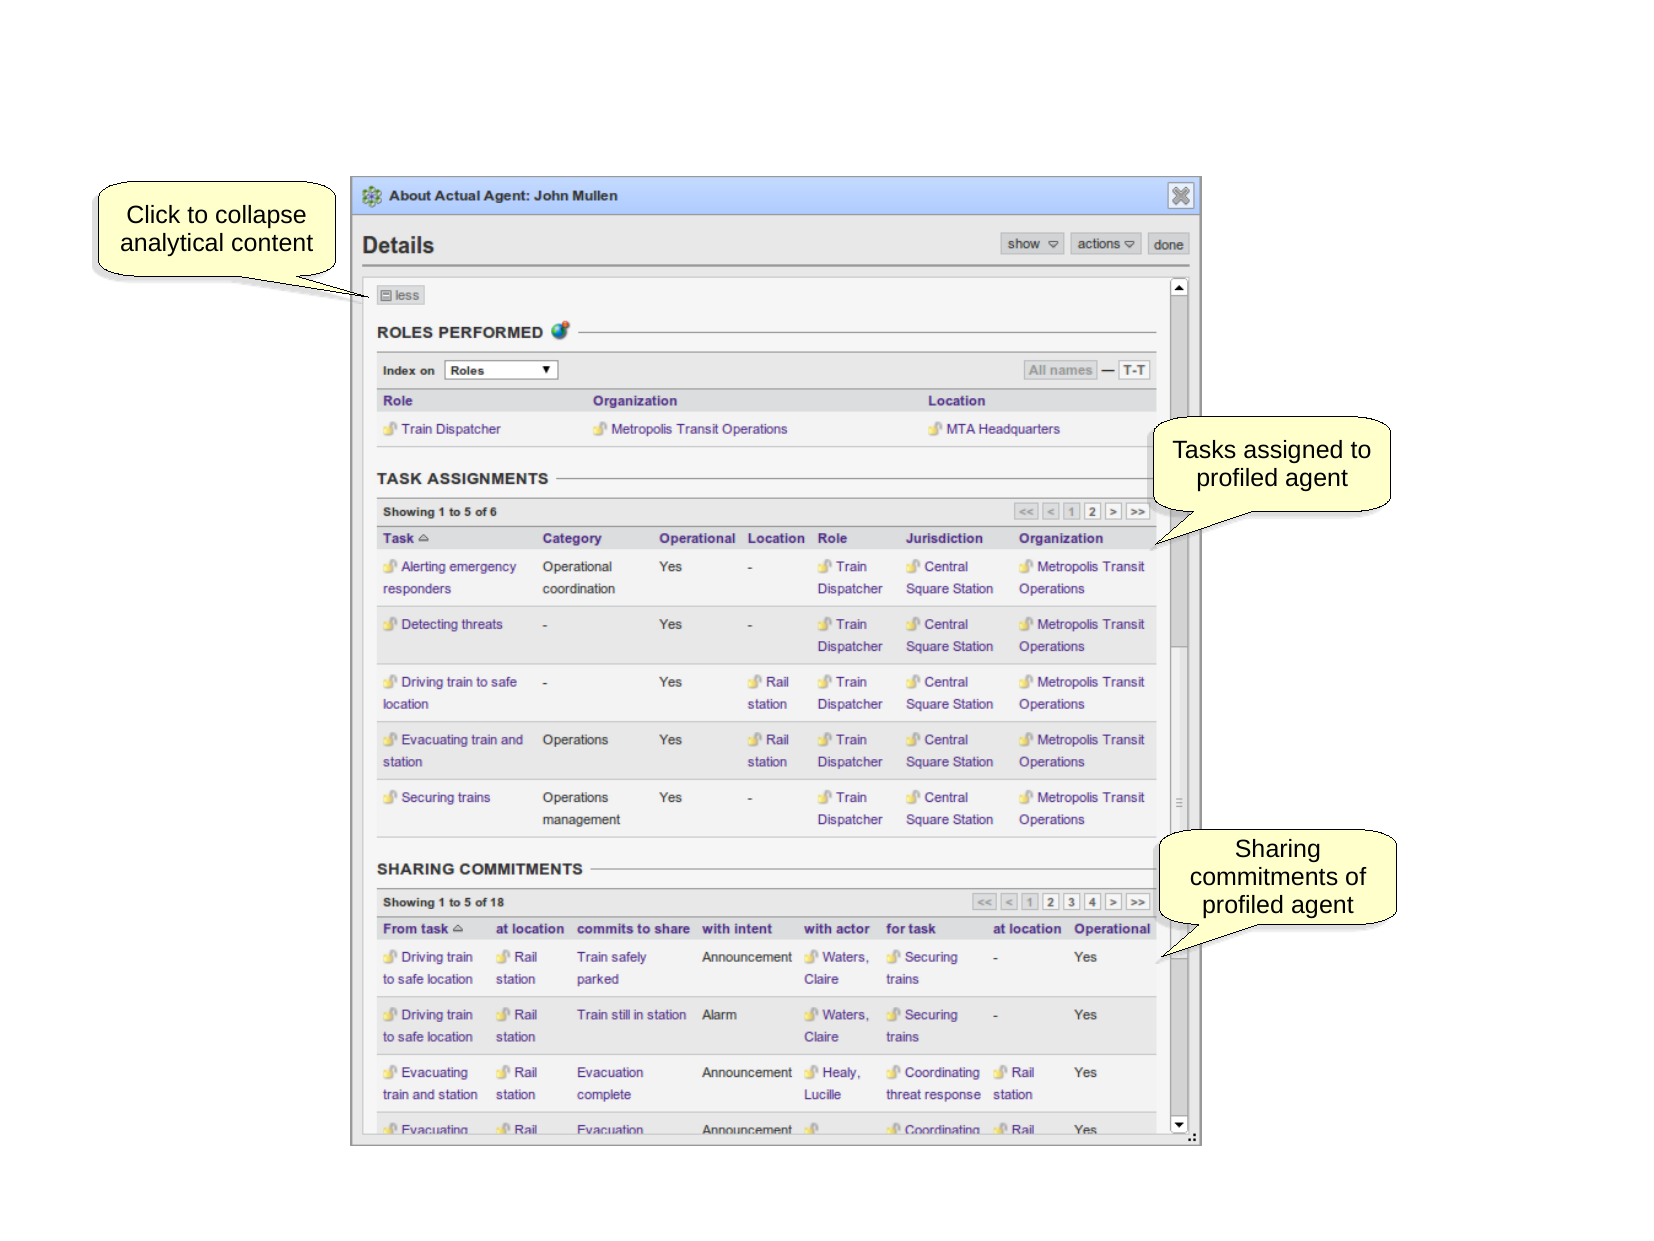

Click to collapse analytical content
Tasks assigned to profiled agent
Sharing commitments of profiled agent